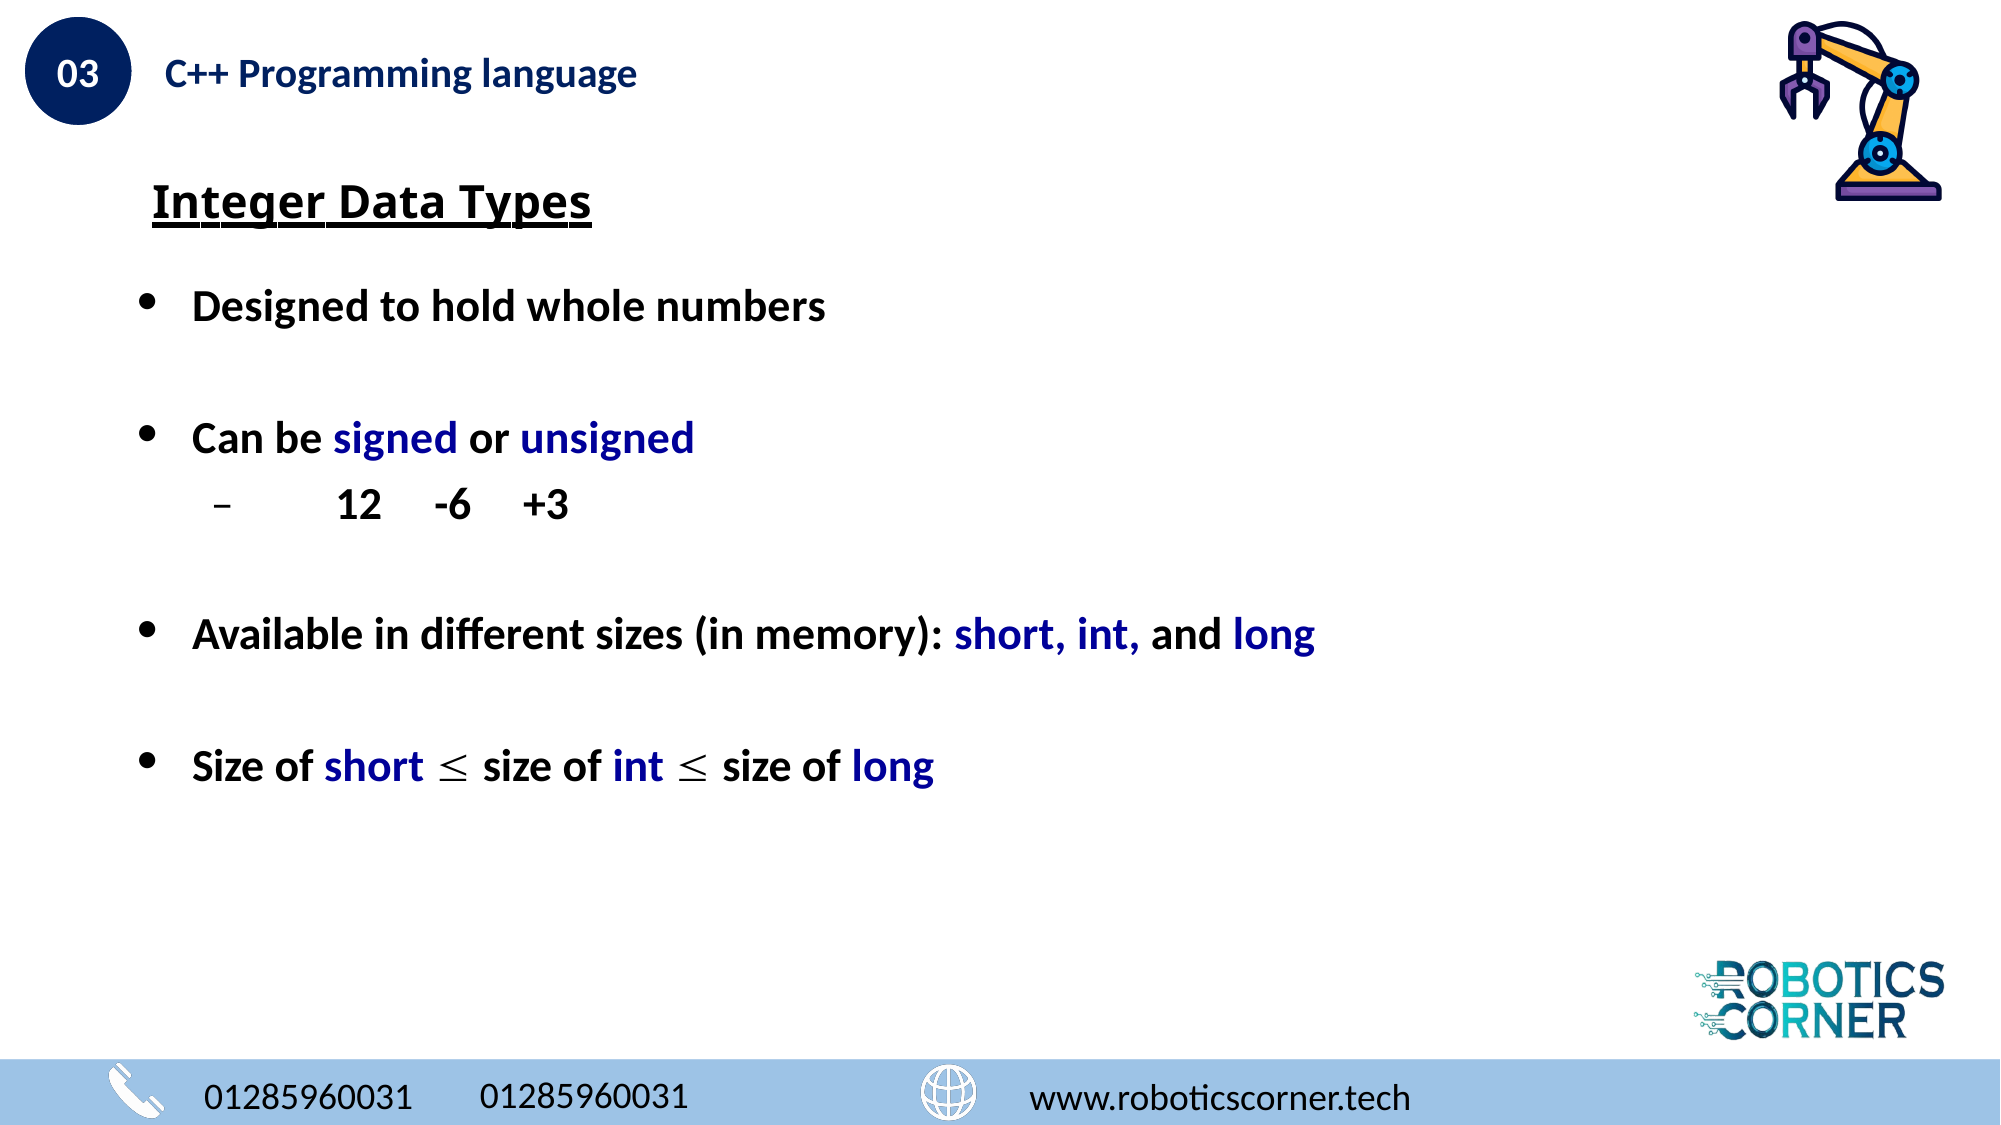

03
C++ Programming language
# Integer Data Types
Designed to hold whole numbers
Can be signed or unsigned
–	12	-6	+3
Available in different sizes (in memory): short, int, and long
Size of short  size of int  size of long
01285960031
01285960031
www.roboticscorner.tech